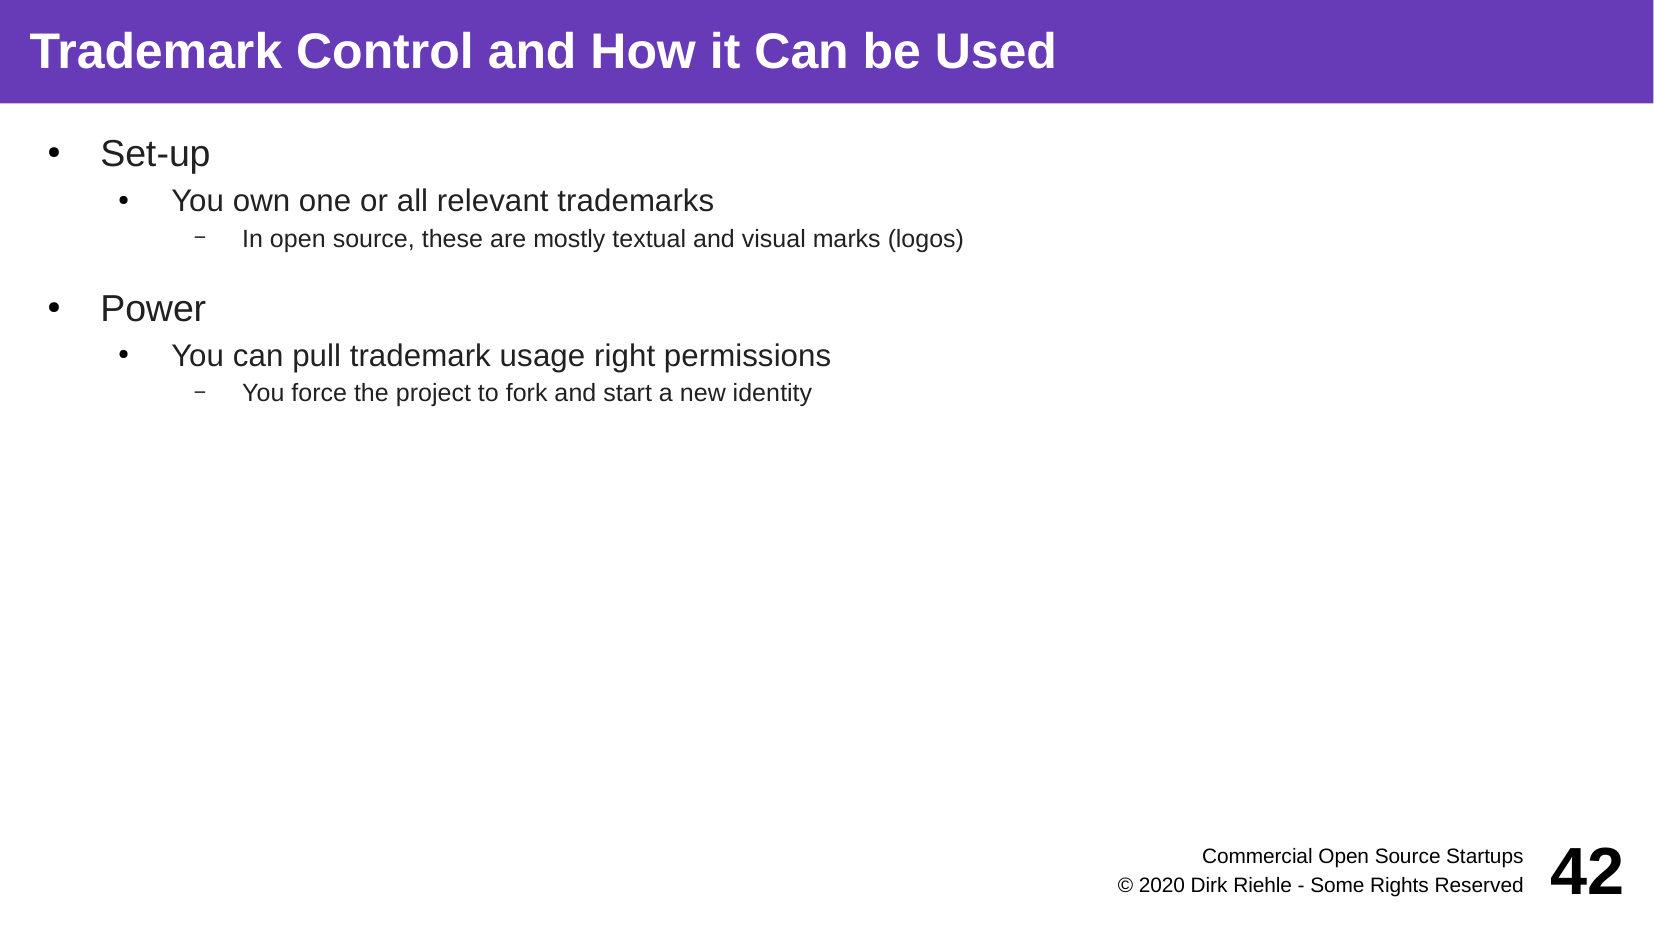

# Trademark Control and How it Can be Used
Set-up
You own one or all relevant trademarks
In open source, these are mostly textual and visual marks (logos)
Power
You can pull trademark usage right permissions
You force the project to fork and start a new identity
Commercial Open Source Startups
42
© 2020 Dirk Riehle - Some Rights Reserved